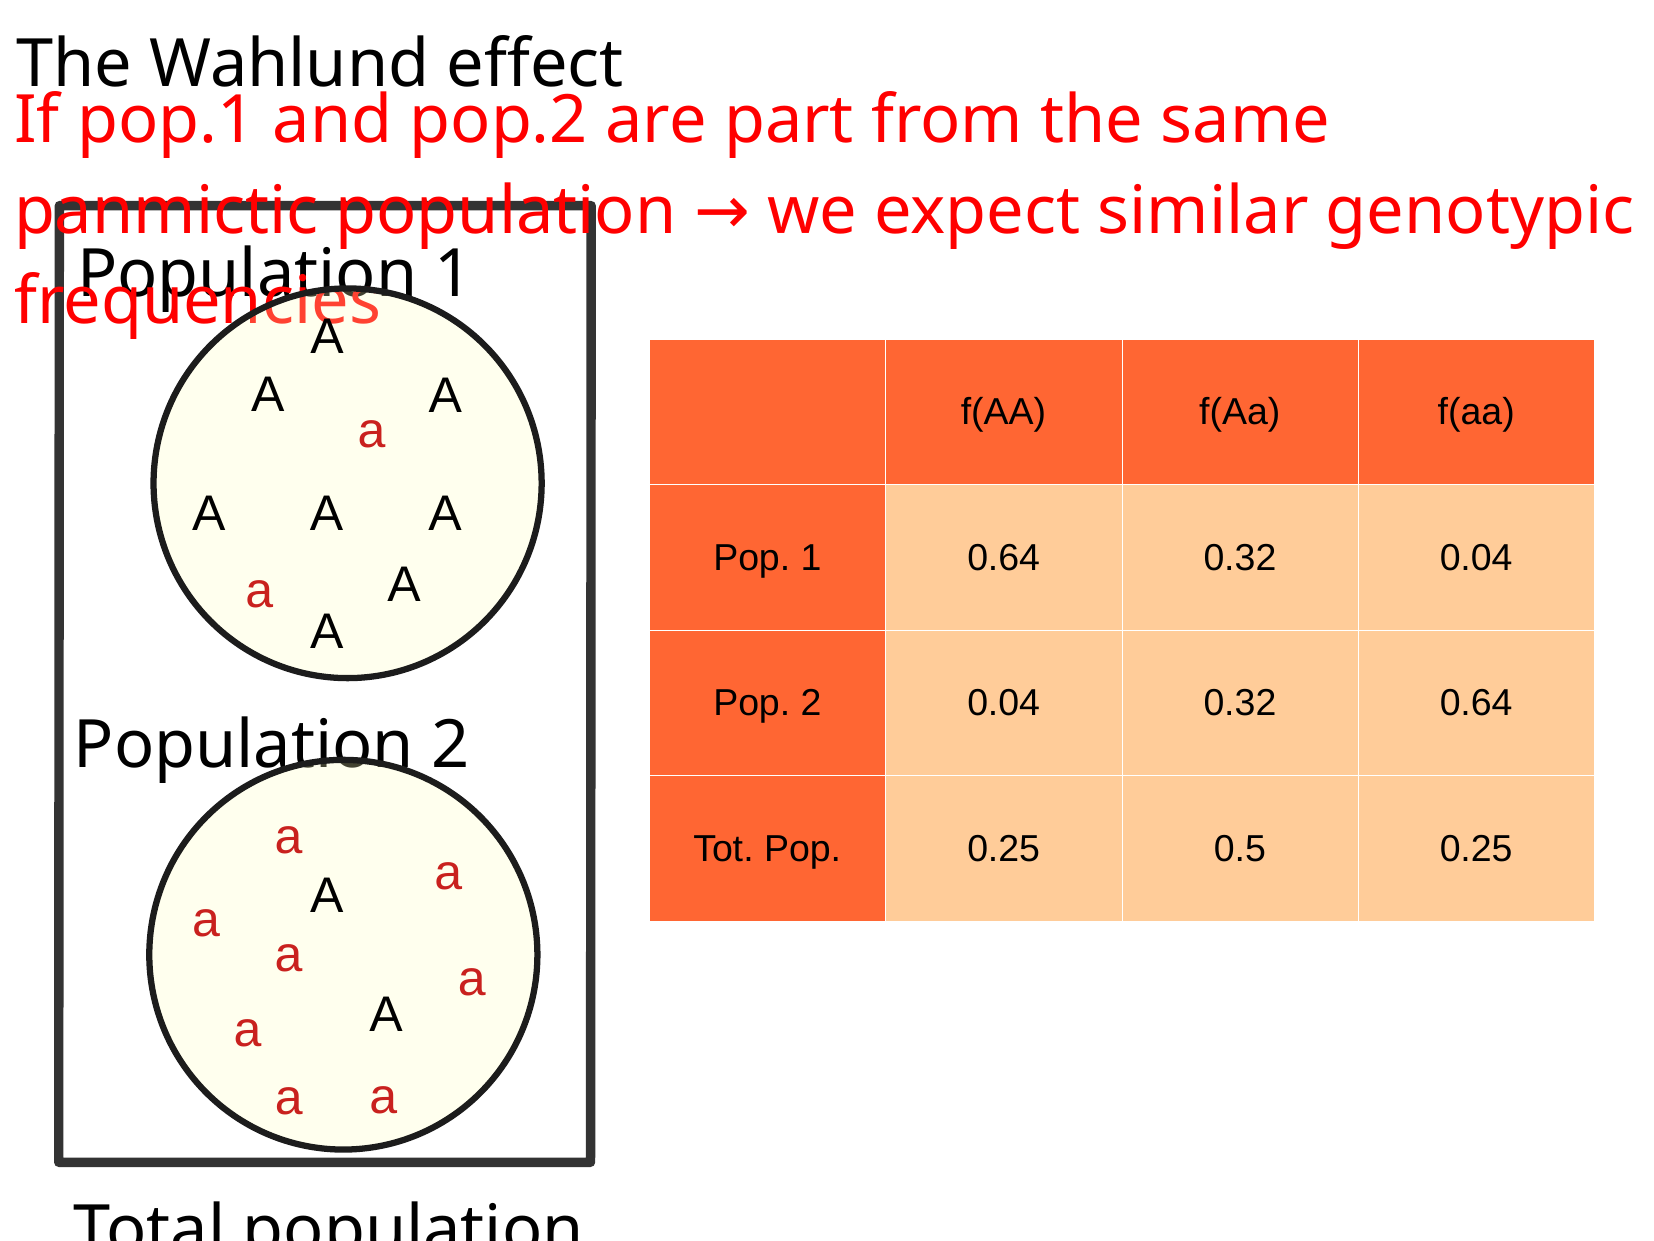

The Wahlund effect
If pop.1 and pop.2 are part from the same panmictic population → we expect similar genotypic frequencies
Population 1
A
| | f(AA) | f(Aa) | f(aa) |
| --- | --- | --- | --- |
| Pop. 1 | 0.64 | 0.32 | 0.04 |
| Pop. 2 | 0.04 | 0.32 | 0.64 |
| Tot. Pop. | 0.25 | 0.5 | 0.25 |
A
A
a
A
A
A
A
a
A
Population 2
a
a
A
a
a
a
A
a
a
a
Total population